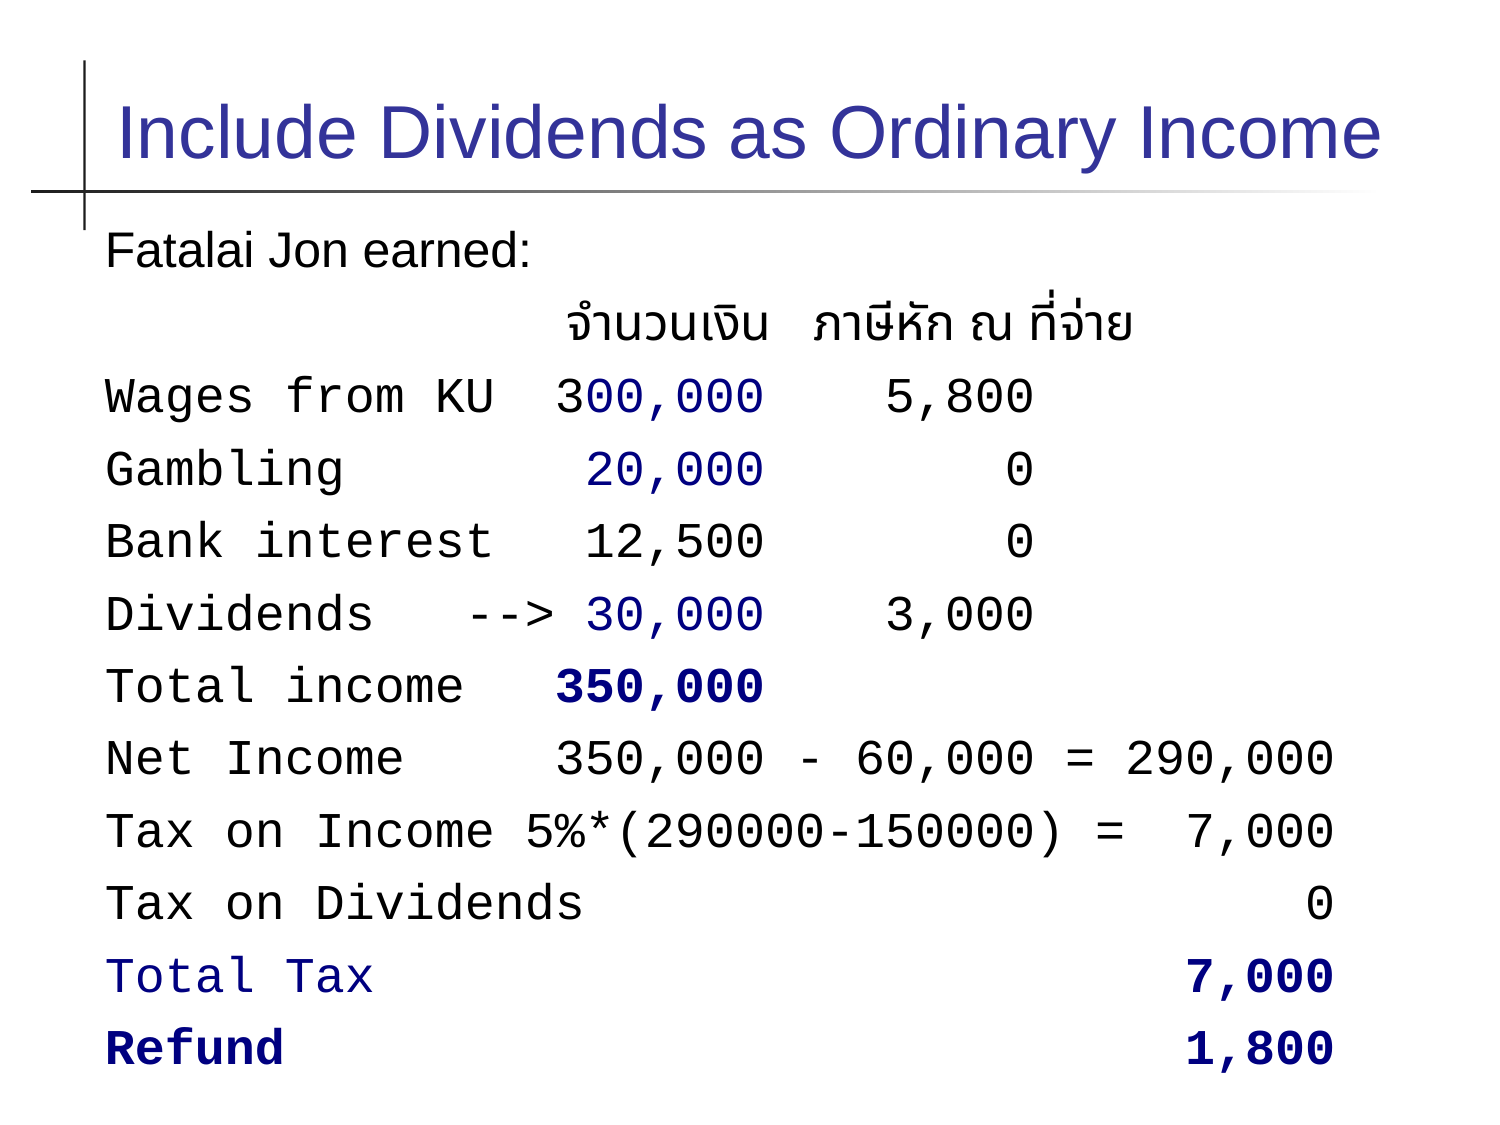

# Include Dividends as Ordinary Income
Fatalai Jon earned:
 จำนวนเงิน ภาษีหัก ณ ที่จ่าย
Wages from KU 300,000 5,800
Gambling 20,000 0
Bank interest 12,500 0
Dividends --> 30,000 3,000
Total income 350,000
Net Income 350,000 - 60,000 = 290,000
Tax on Income 5%*(290000-150000) = 7,000
Tax on Dividends 0
Total Tax 7,000
Refund 1,800